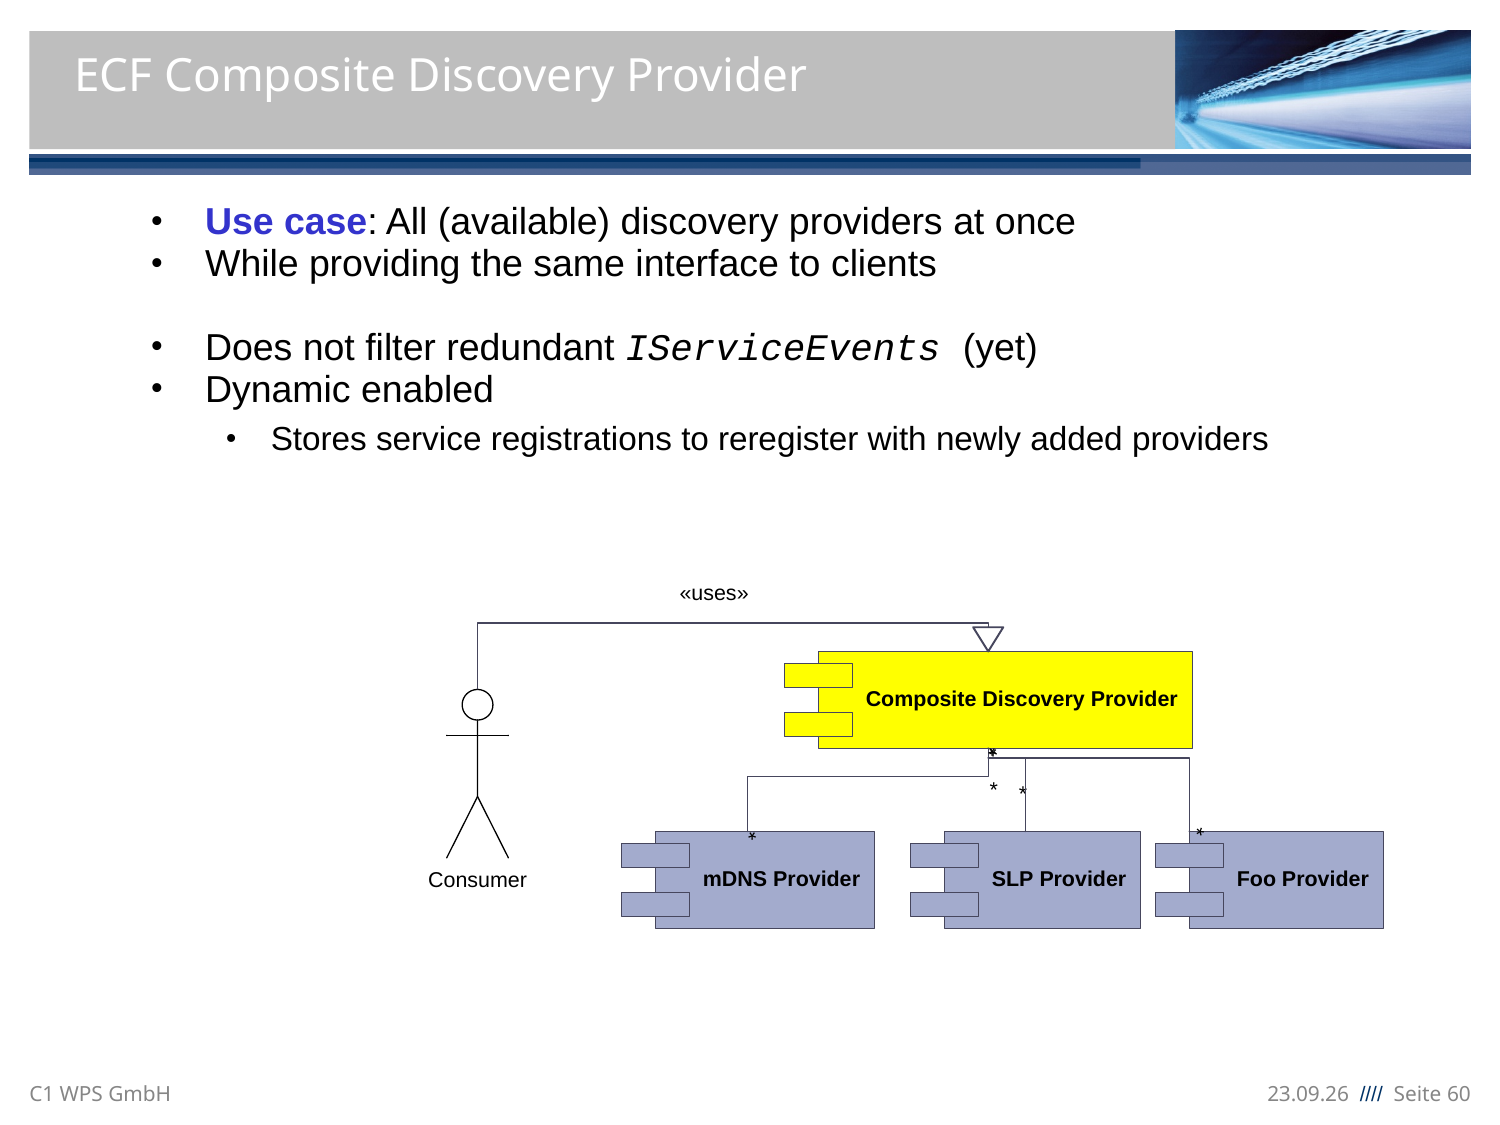

ECF Composite Discovery Provider
# Composite Discovery Provider
Use case: All (available) discovery providers at once
While providing the same interface to clients
Does not filter redundant IServiceEvents (yet)
Dynamic enabled
Stores service registrations to reregister with newly added providers